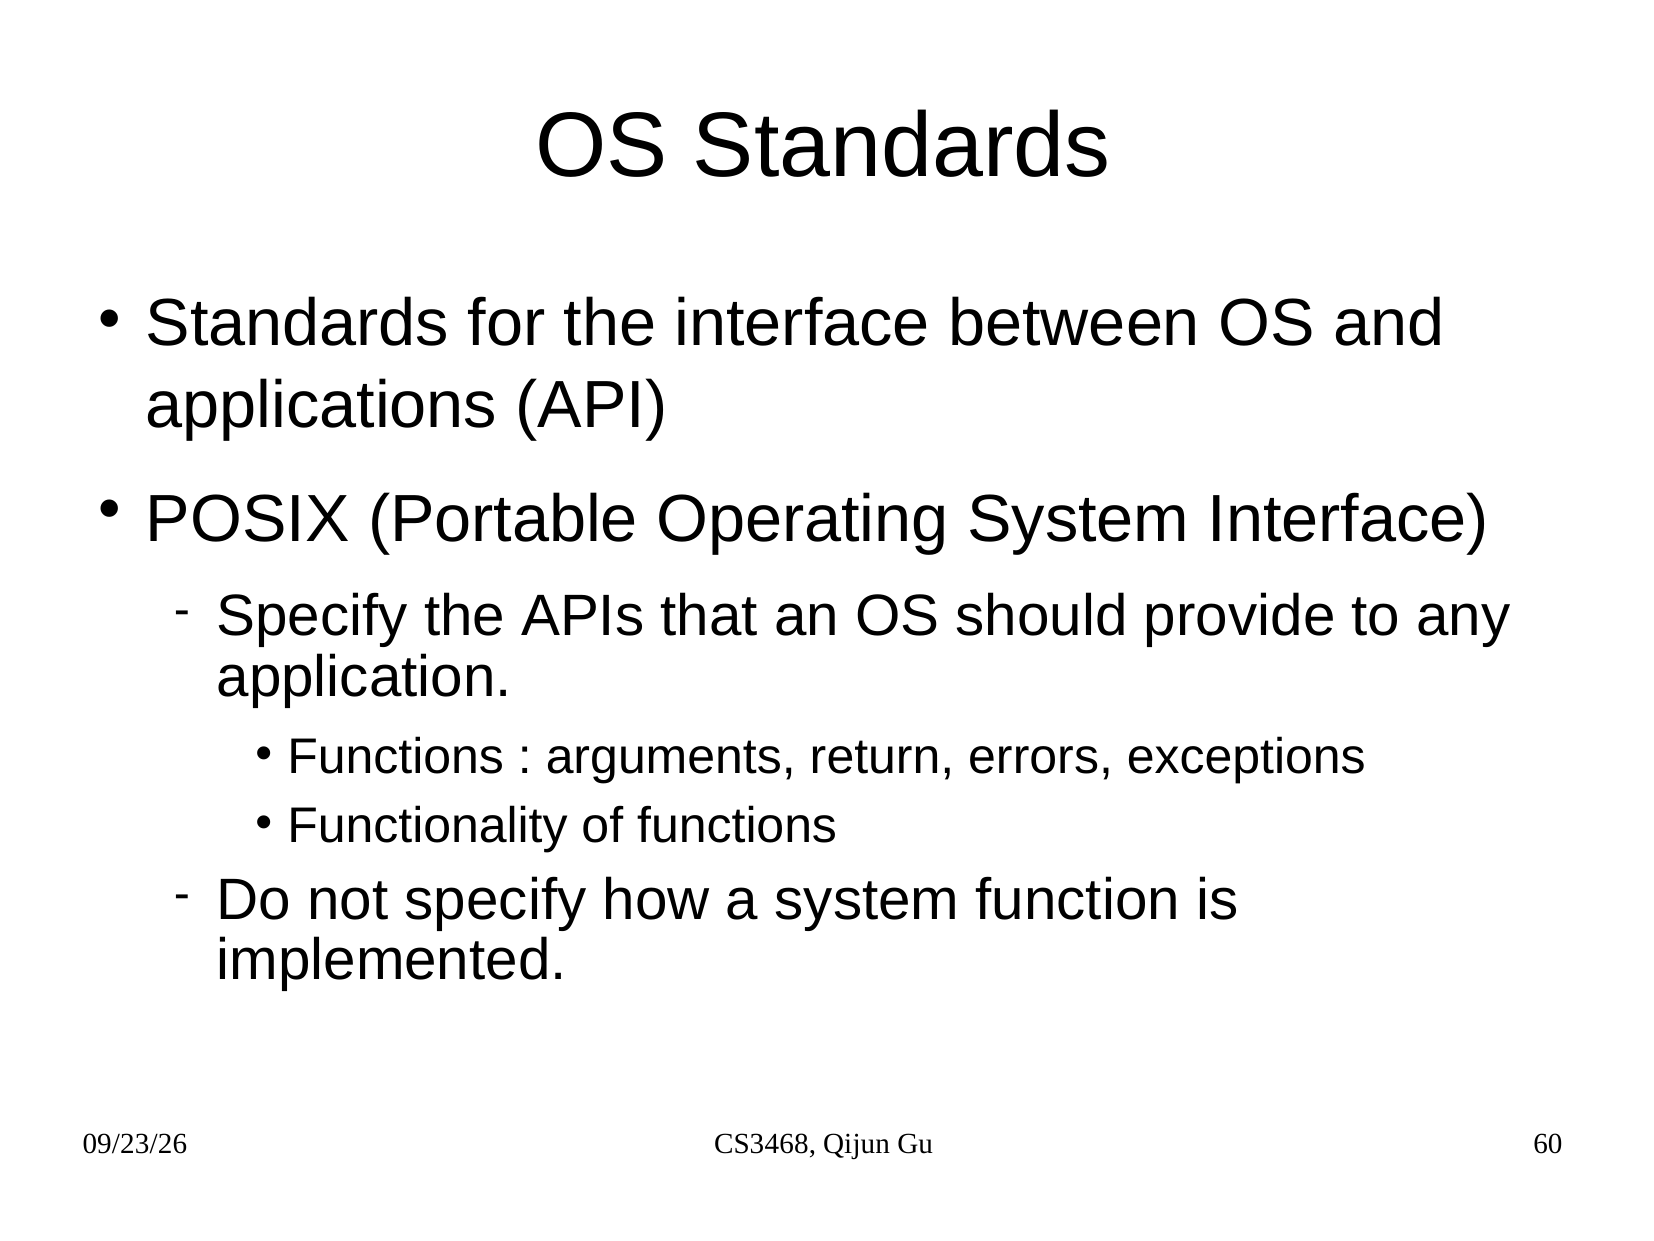

# OS Standards
Standards for the interface between OS and applications (API)‏
POSIX (Portable Operating System Interface)‏
Specify the APIs that an OS should provide to any application.
Functions : arguments, return, errors, exceptions
Functionality of functions
Do not specify how a system function is implemented.
CS3468, Qijun Gu
60